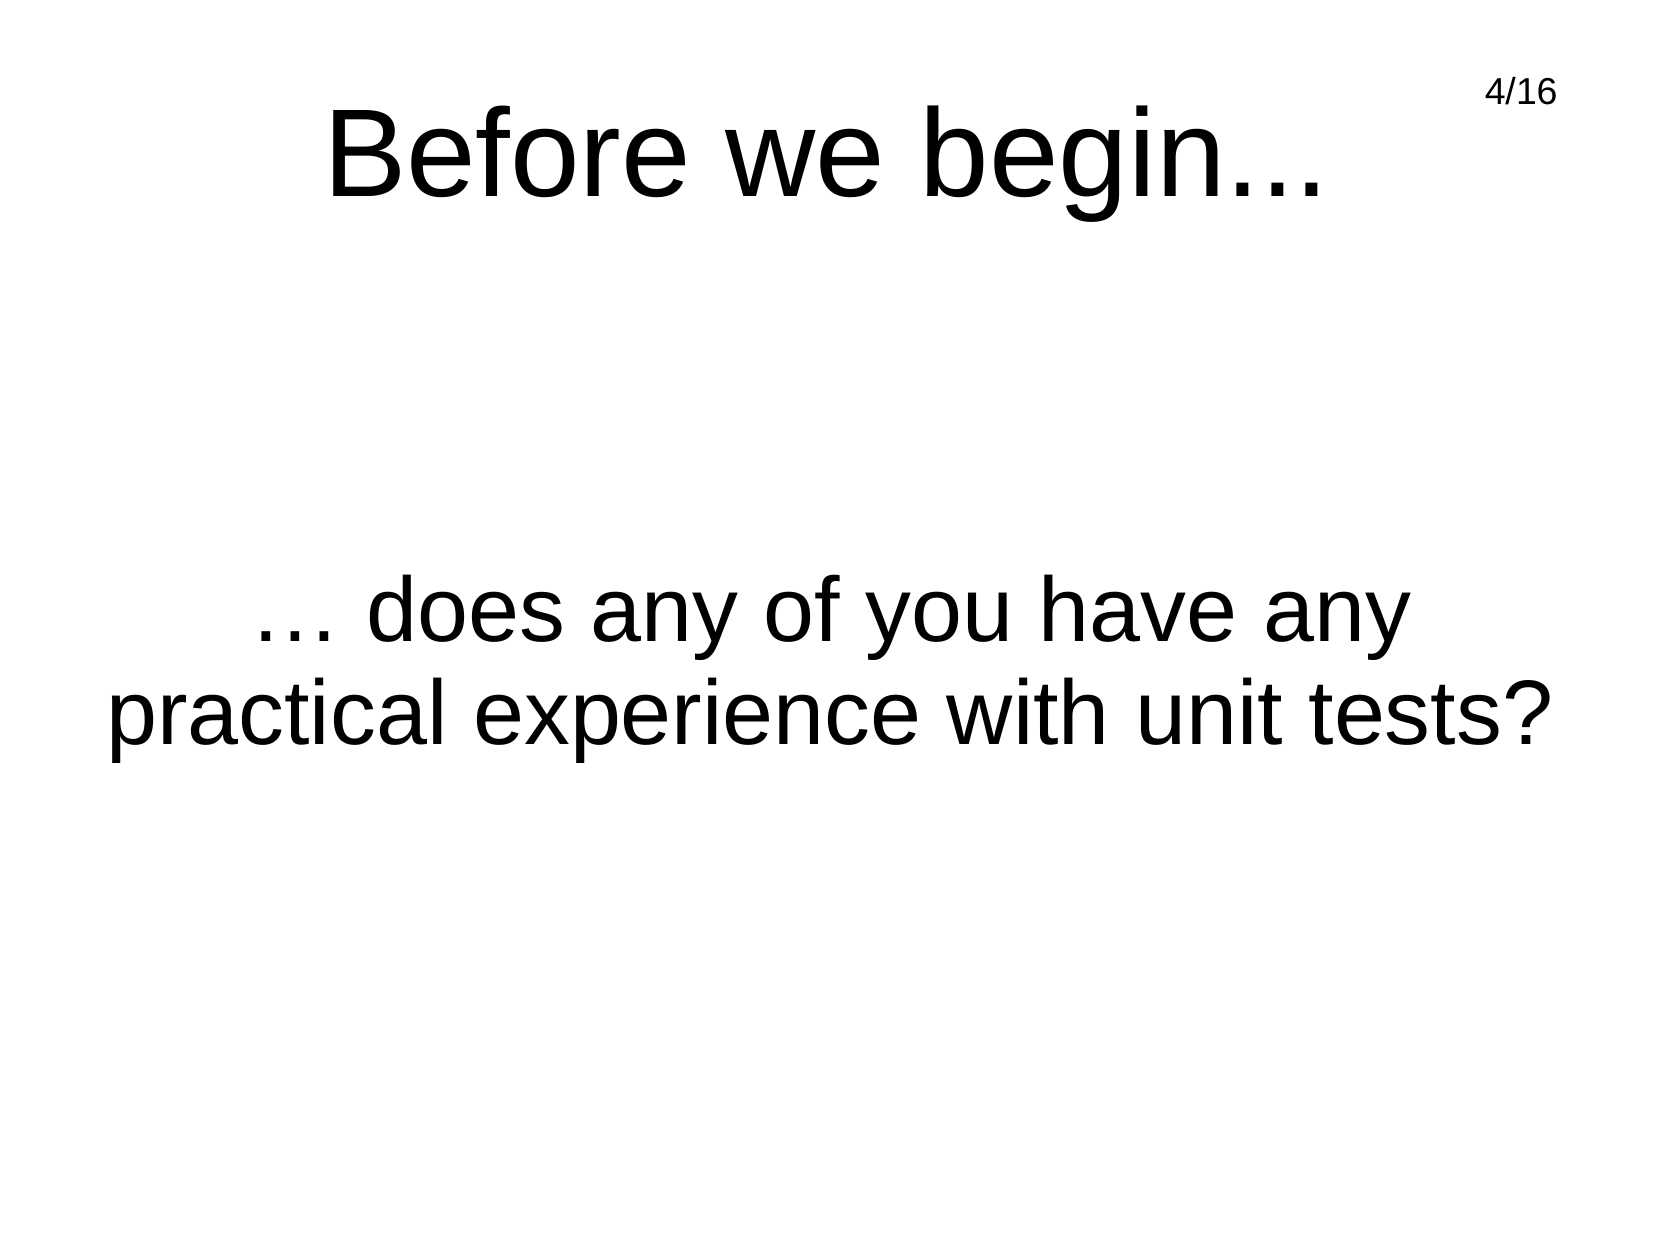

# Before we begin...
… does any of you have any practical experience with unit tests?